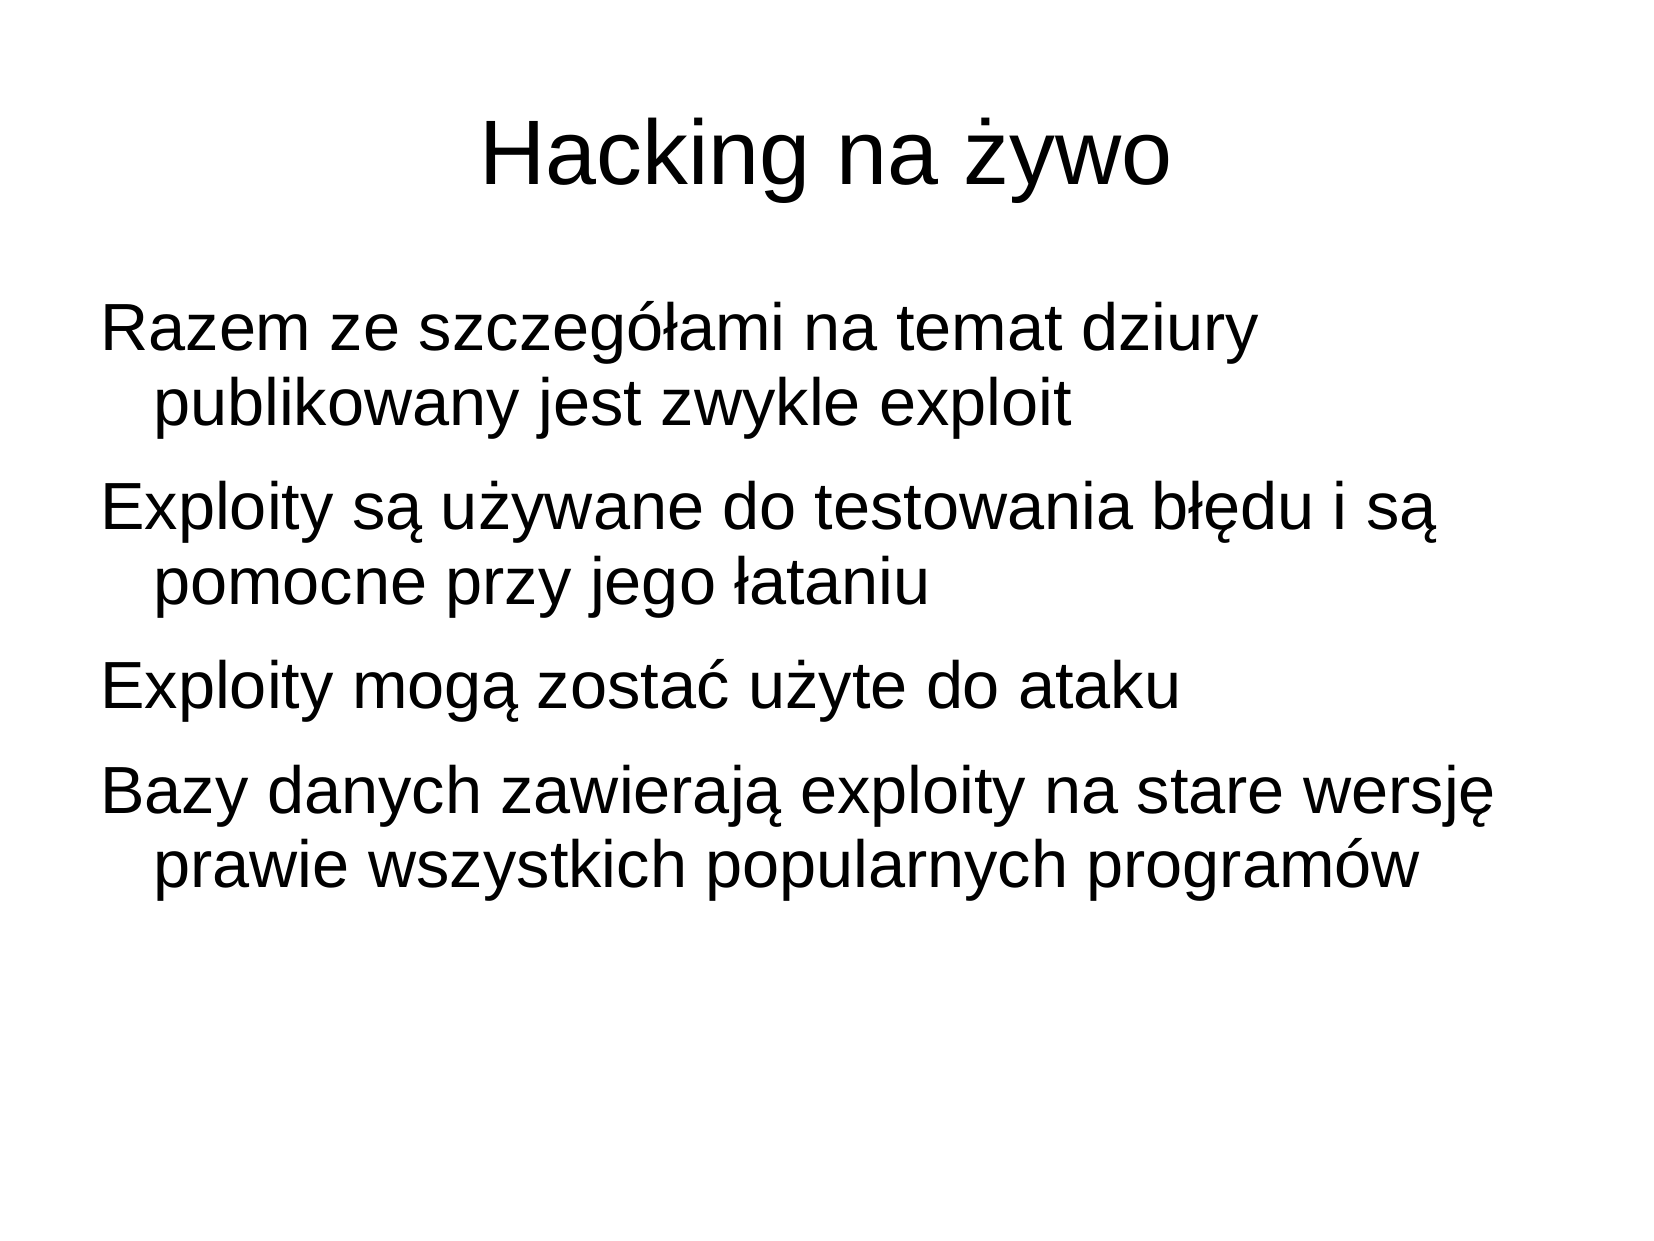

# Hacking na żywo
Razem ze szczegółami na temat dziury publikowany jest zwykle exploit
Exploity są używane do testowania błędu i są pomocne przy jego łataniu
Exploity mogą zostać użyte do ataku
Bazy danych zawierają exploity na stare wersję prawie wszystkich popularnych programów